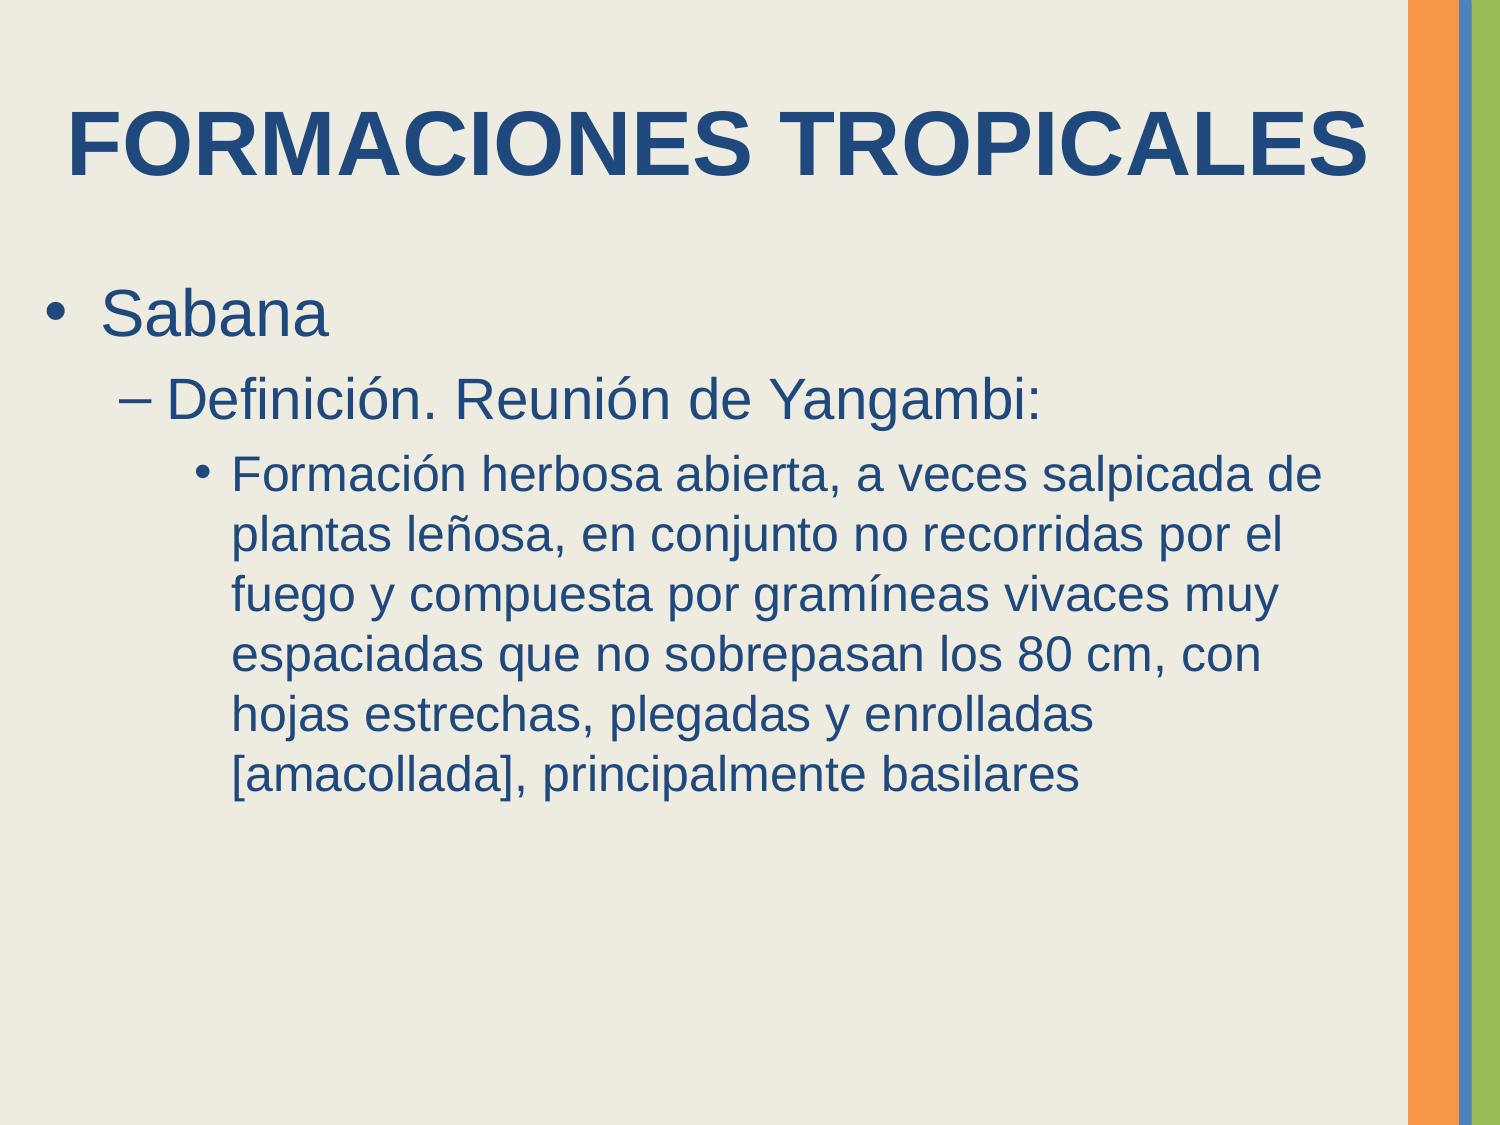

# Formaciones tropicales
Sabana
Definición. Reunión de Yangambi:
Formación herbosa abierta, a veces salpicada de plantas leñosa, en conjunto no recorridas por el fuego y compuesta por gramíneas vivaces muy espaciadas que no sobrepasan los 80 cm, con hojas estrechas, plegadas y enrolladas [amacollada], principalmente basilares